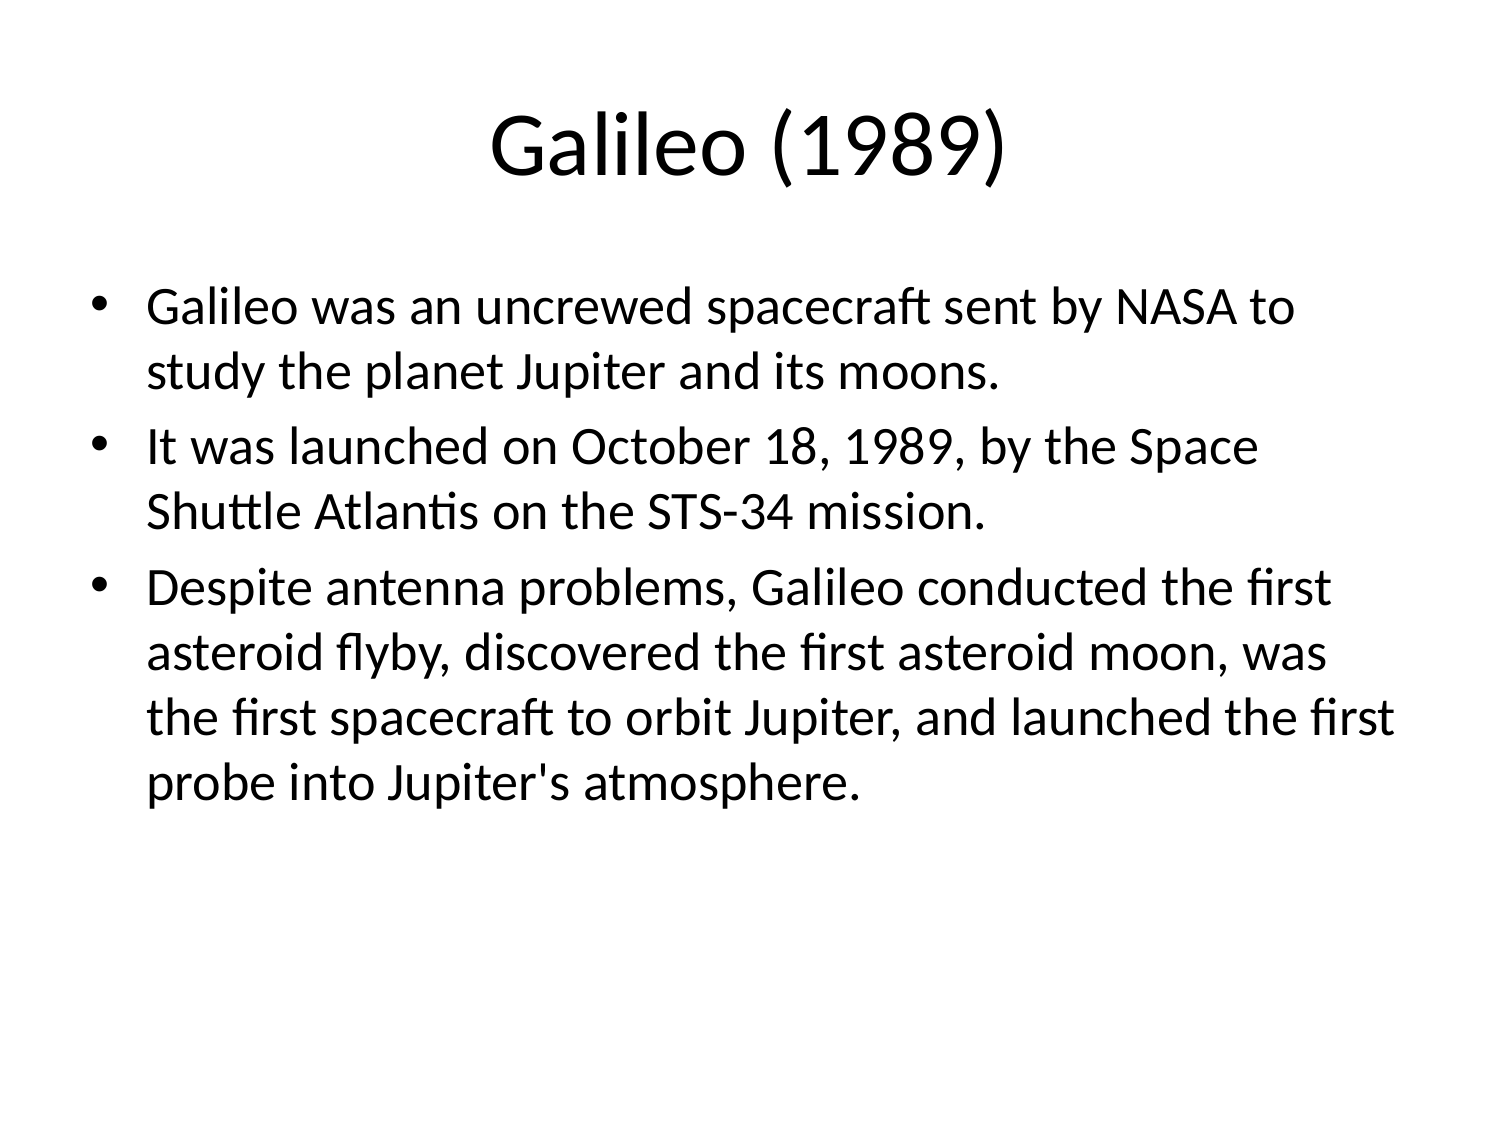

# Galileo (1989)
Galileo was an uncrewed spacecraft sent by NASA to study the planet Jupiter and its moons.
It was launched on October 18, 1989, by the Space Shuttle Atlantis on the STS-34 mission.
Despite antenna problems, Galileo conducted the first asteroid flyby, discovered the first asteroid moon, was the first spacecraft to orbit Jupiter, and launched the first probe into Jupiter's atmosphere.